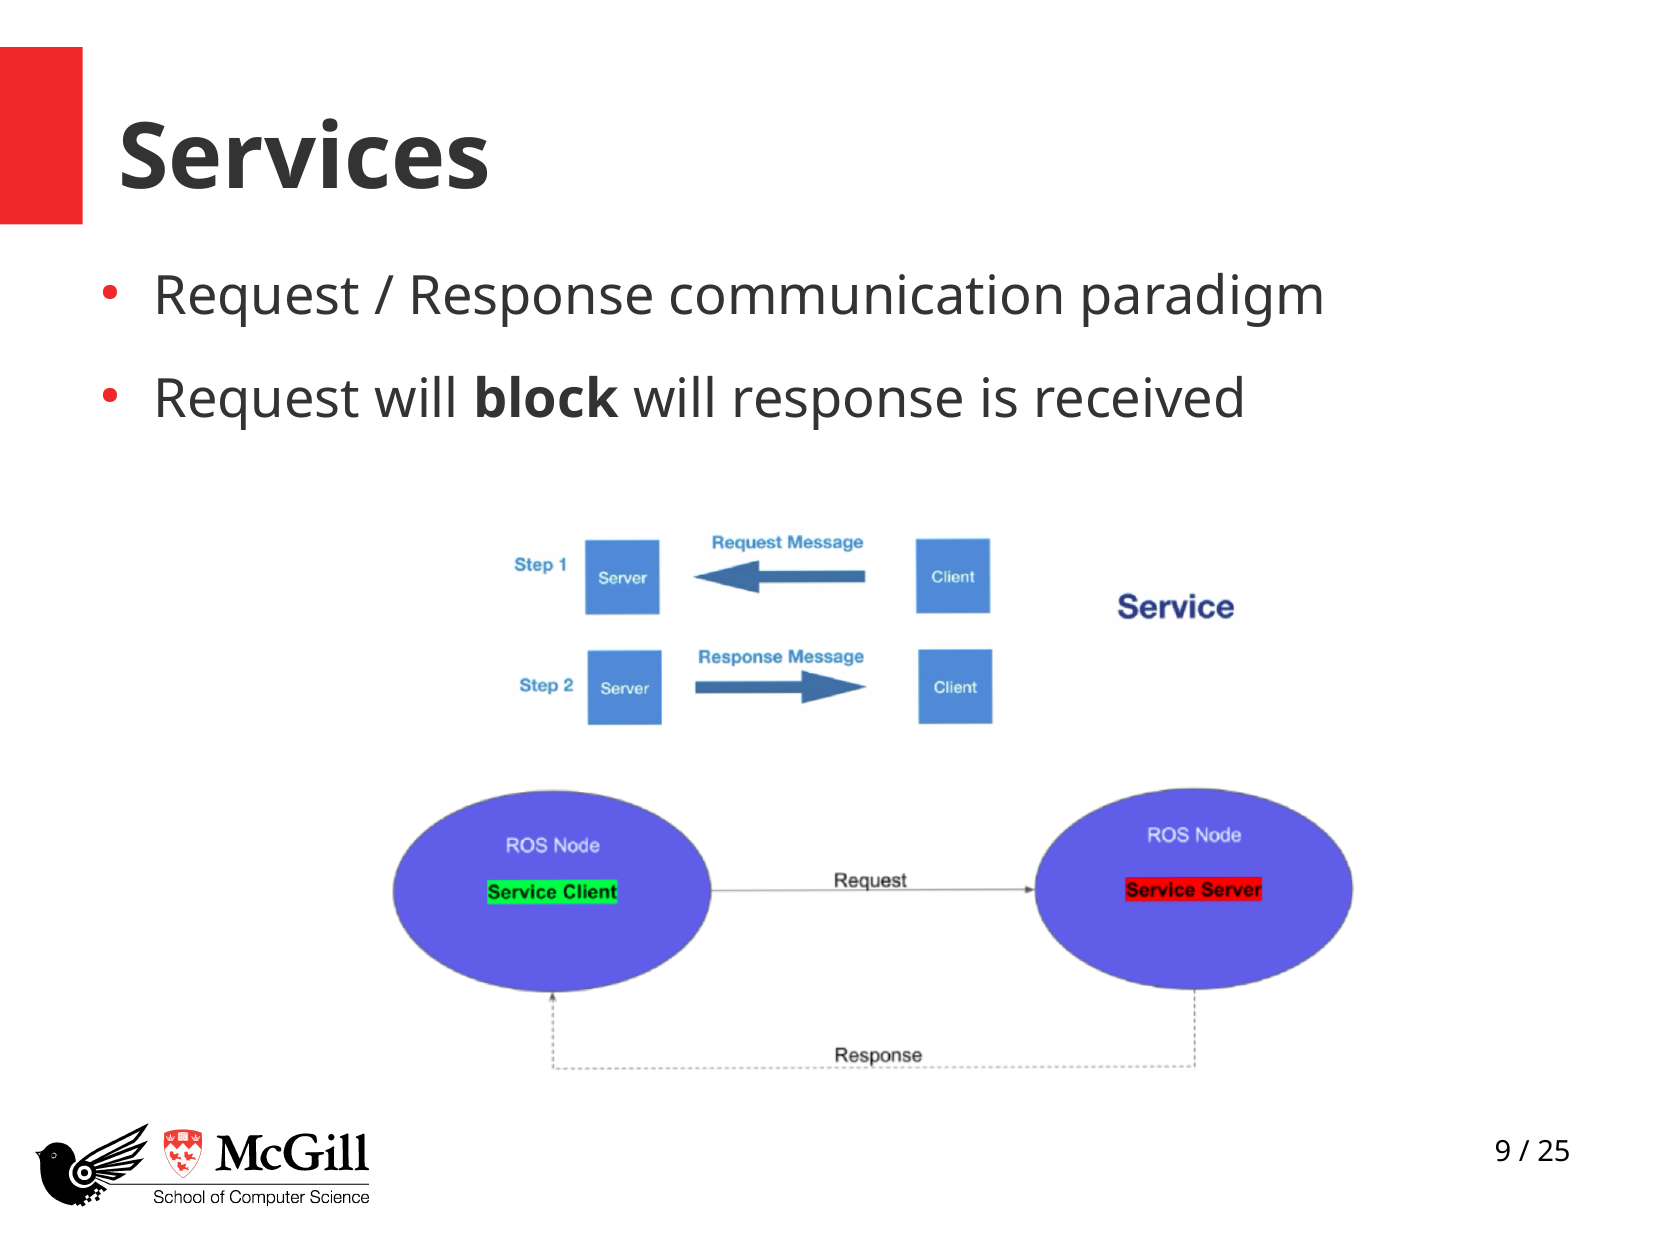

# Services
Request / Response communication paradigm
Request will block will response is received
9